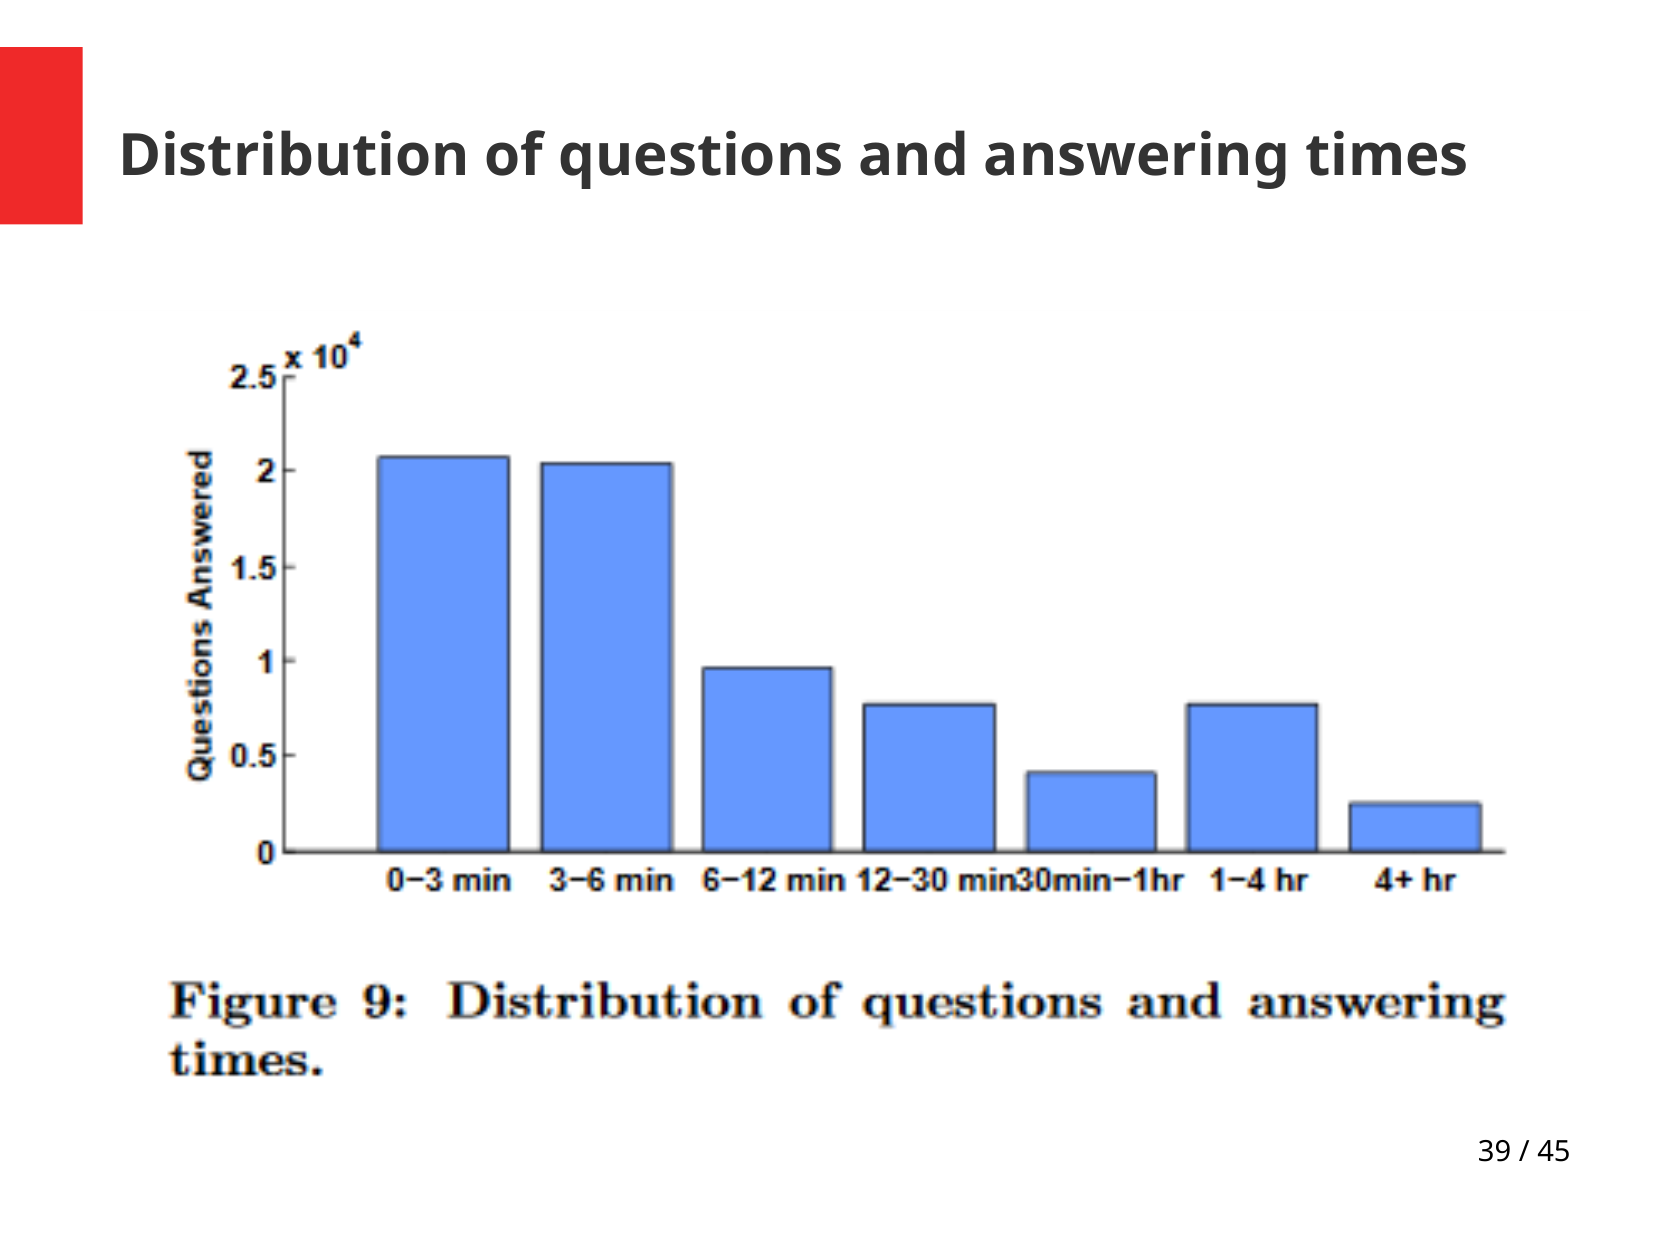

# Distribution of questions and answering times
39